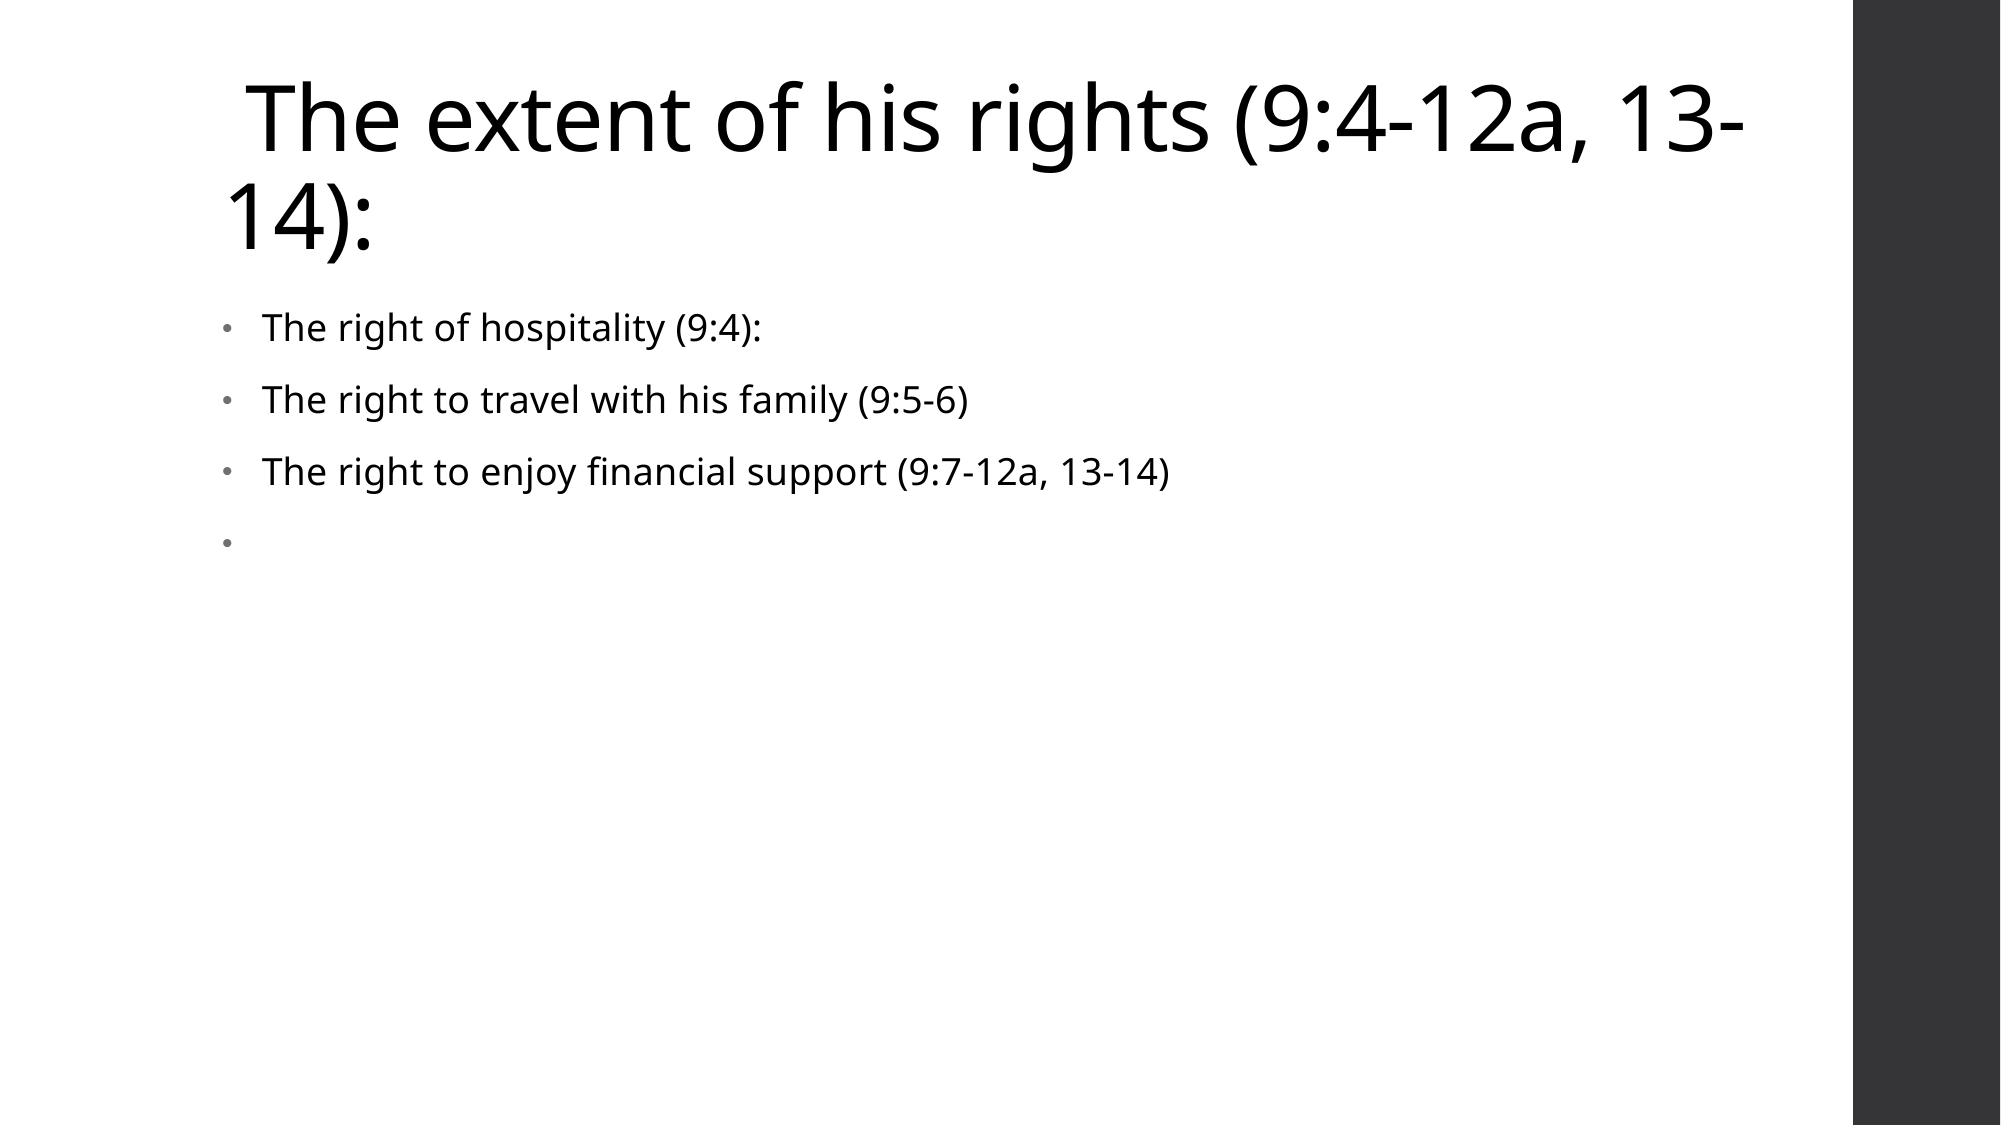

# The extent of his rights (9:4-12a, 13-14):
 The right of hospitality (9:4):
 The right to travel with his family (9:5-6)
 The right to enjoy financial support (9:7-12a, 13-14)